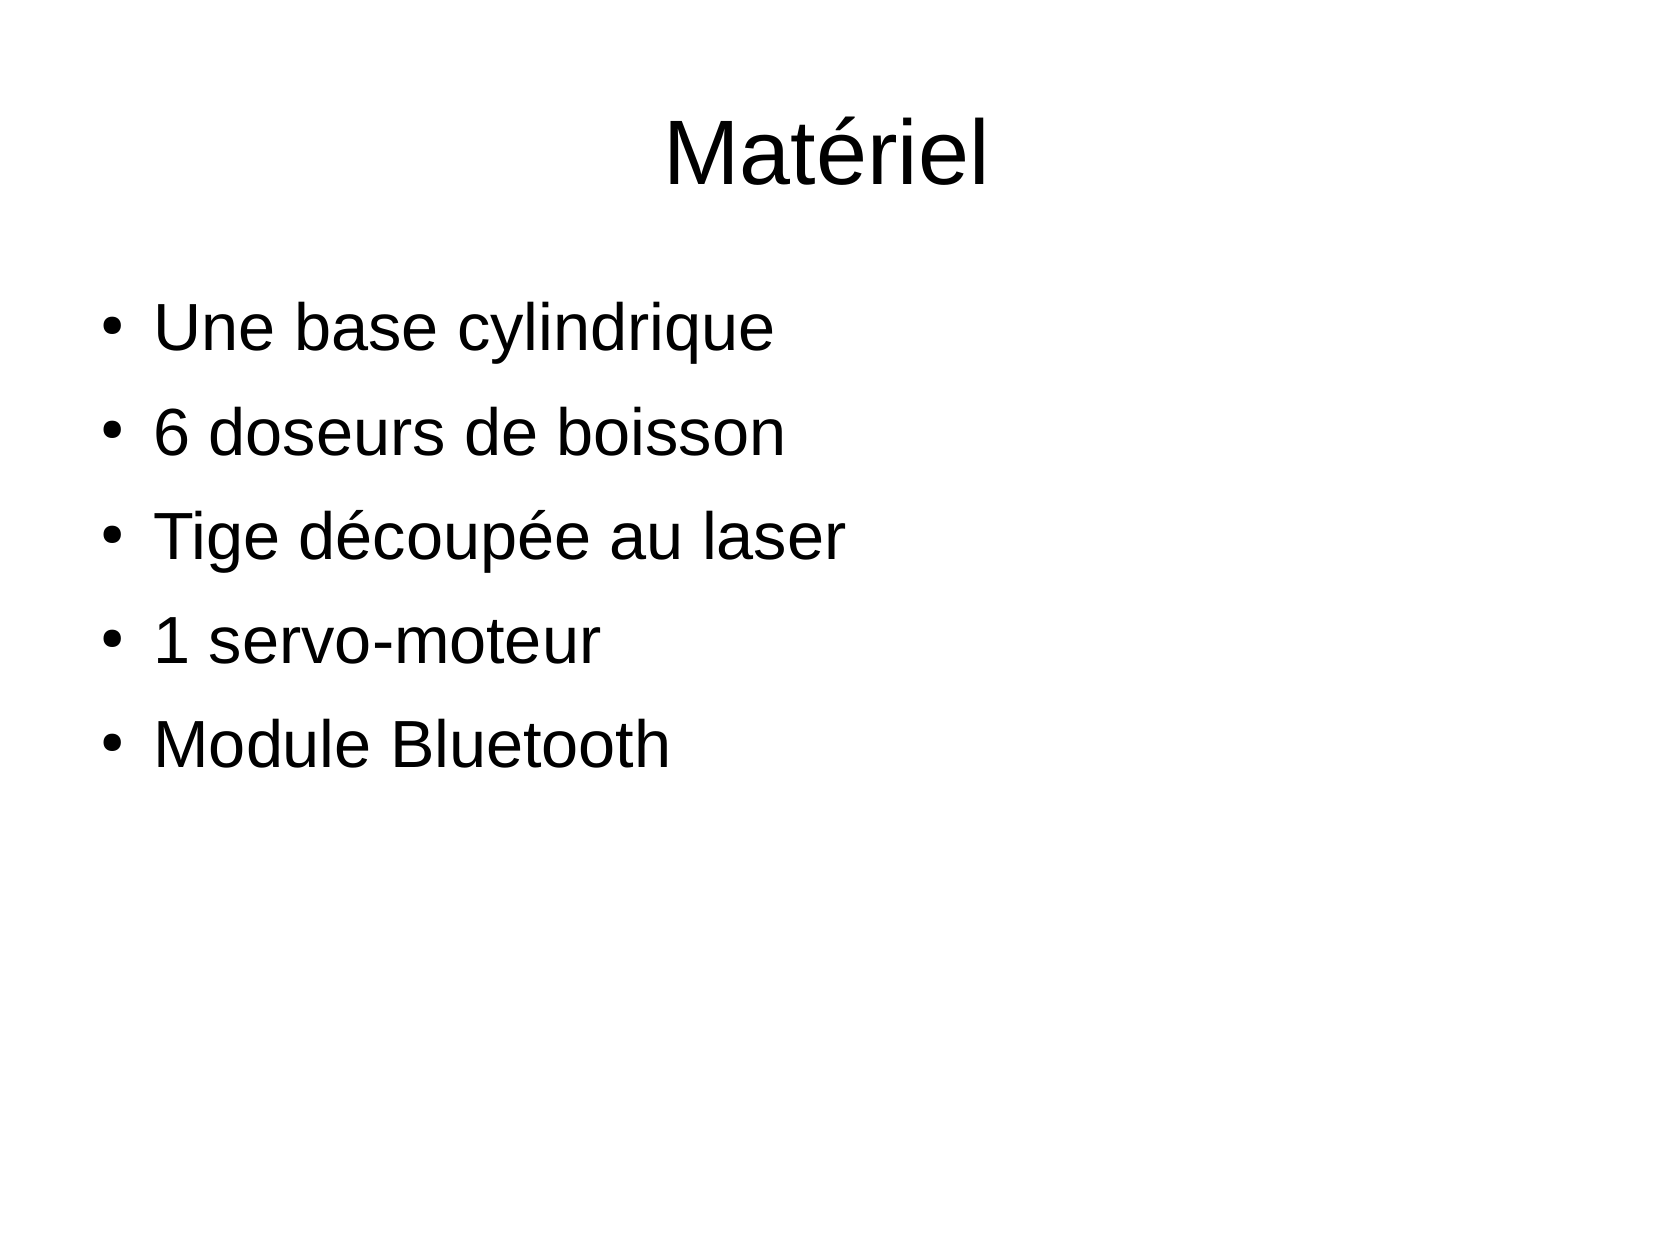

# Matériel
Une base cylindrique
6 doseurs de boisson
Tige découpée au laser
1 servo-moteur
Module Bluetooth